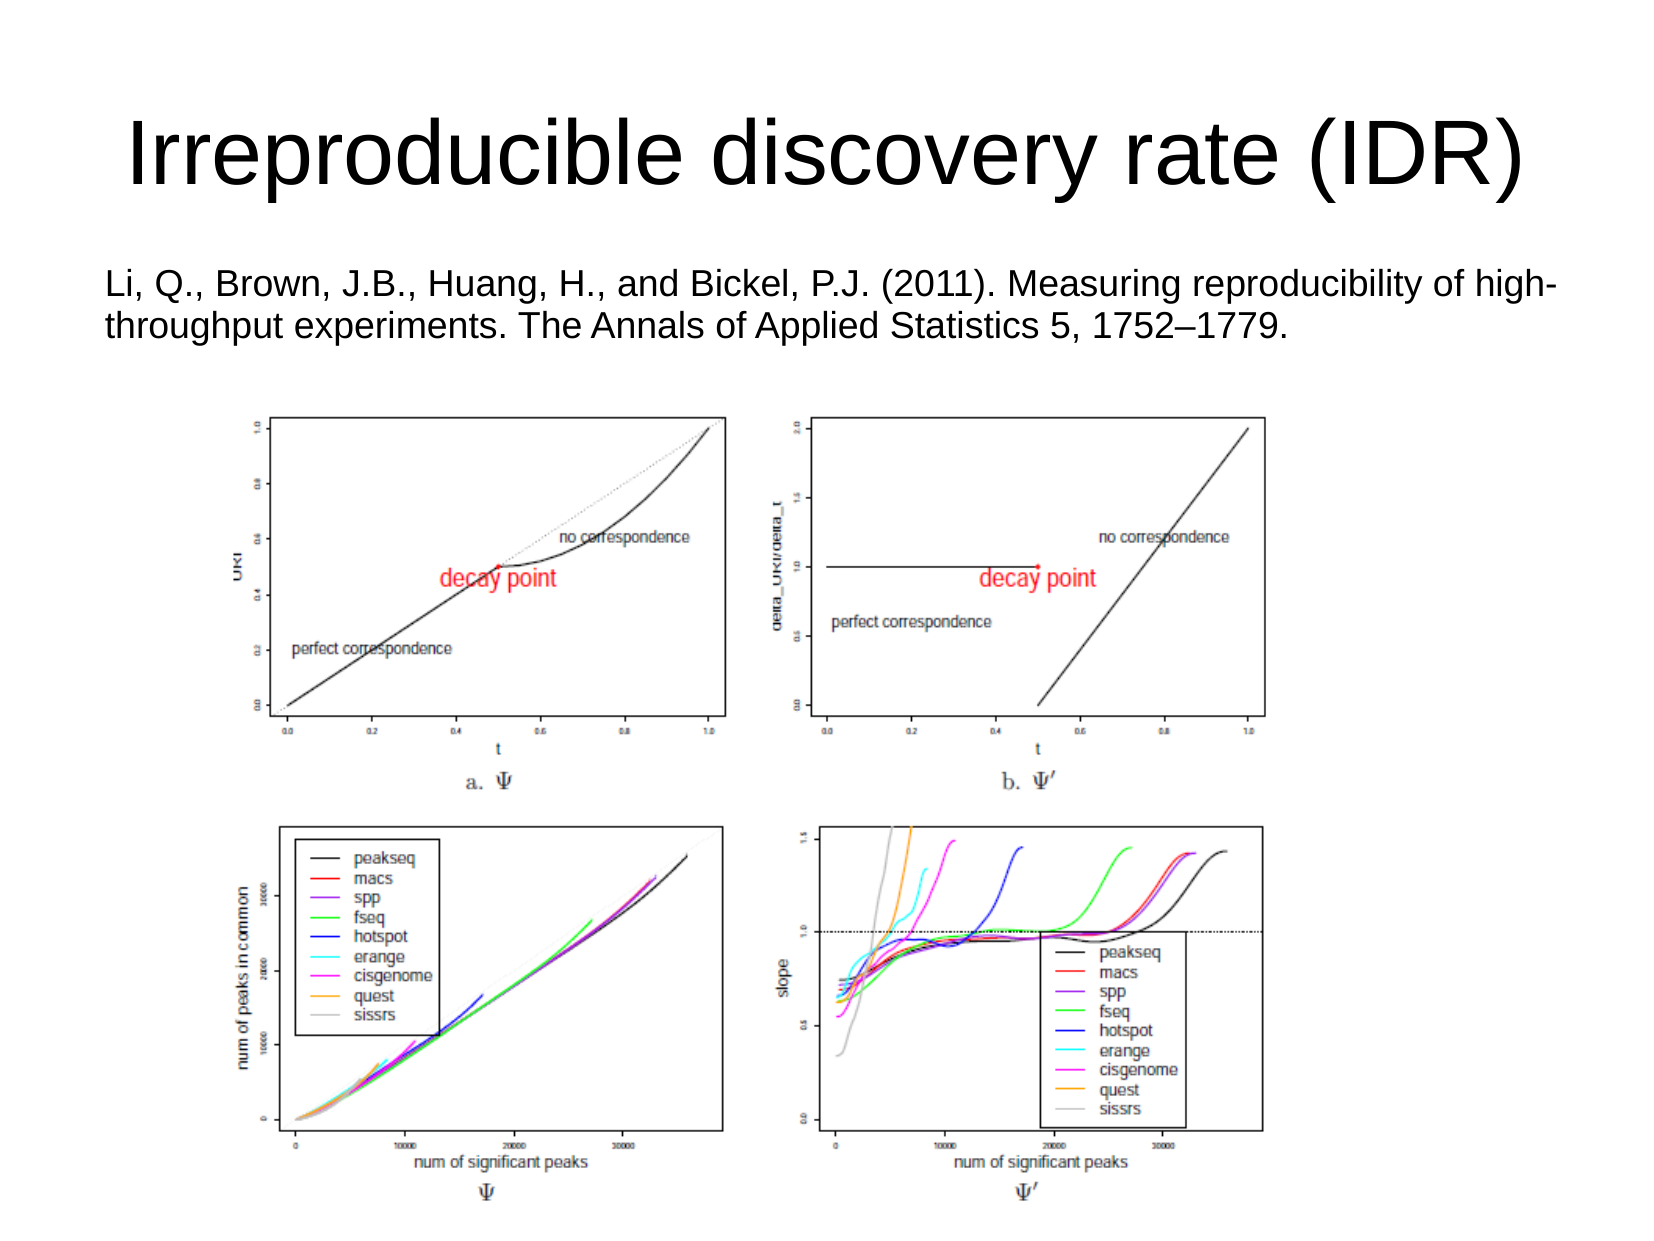

# Irreproducible discovery rate (IDR)
Li, Q., Brown, J.B., Huang, H., and Bickel, P.J. (2011). Measuring reproducibility of high-throughput experiments. The Annals of Applied Statistics 5, 1752–1779.